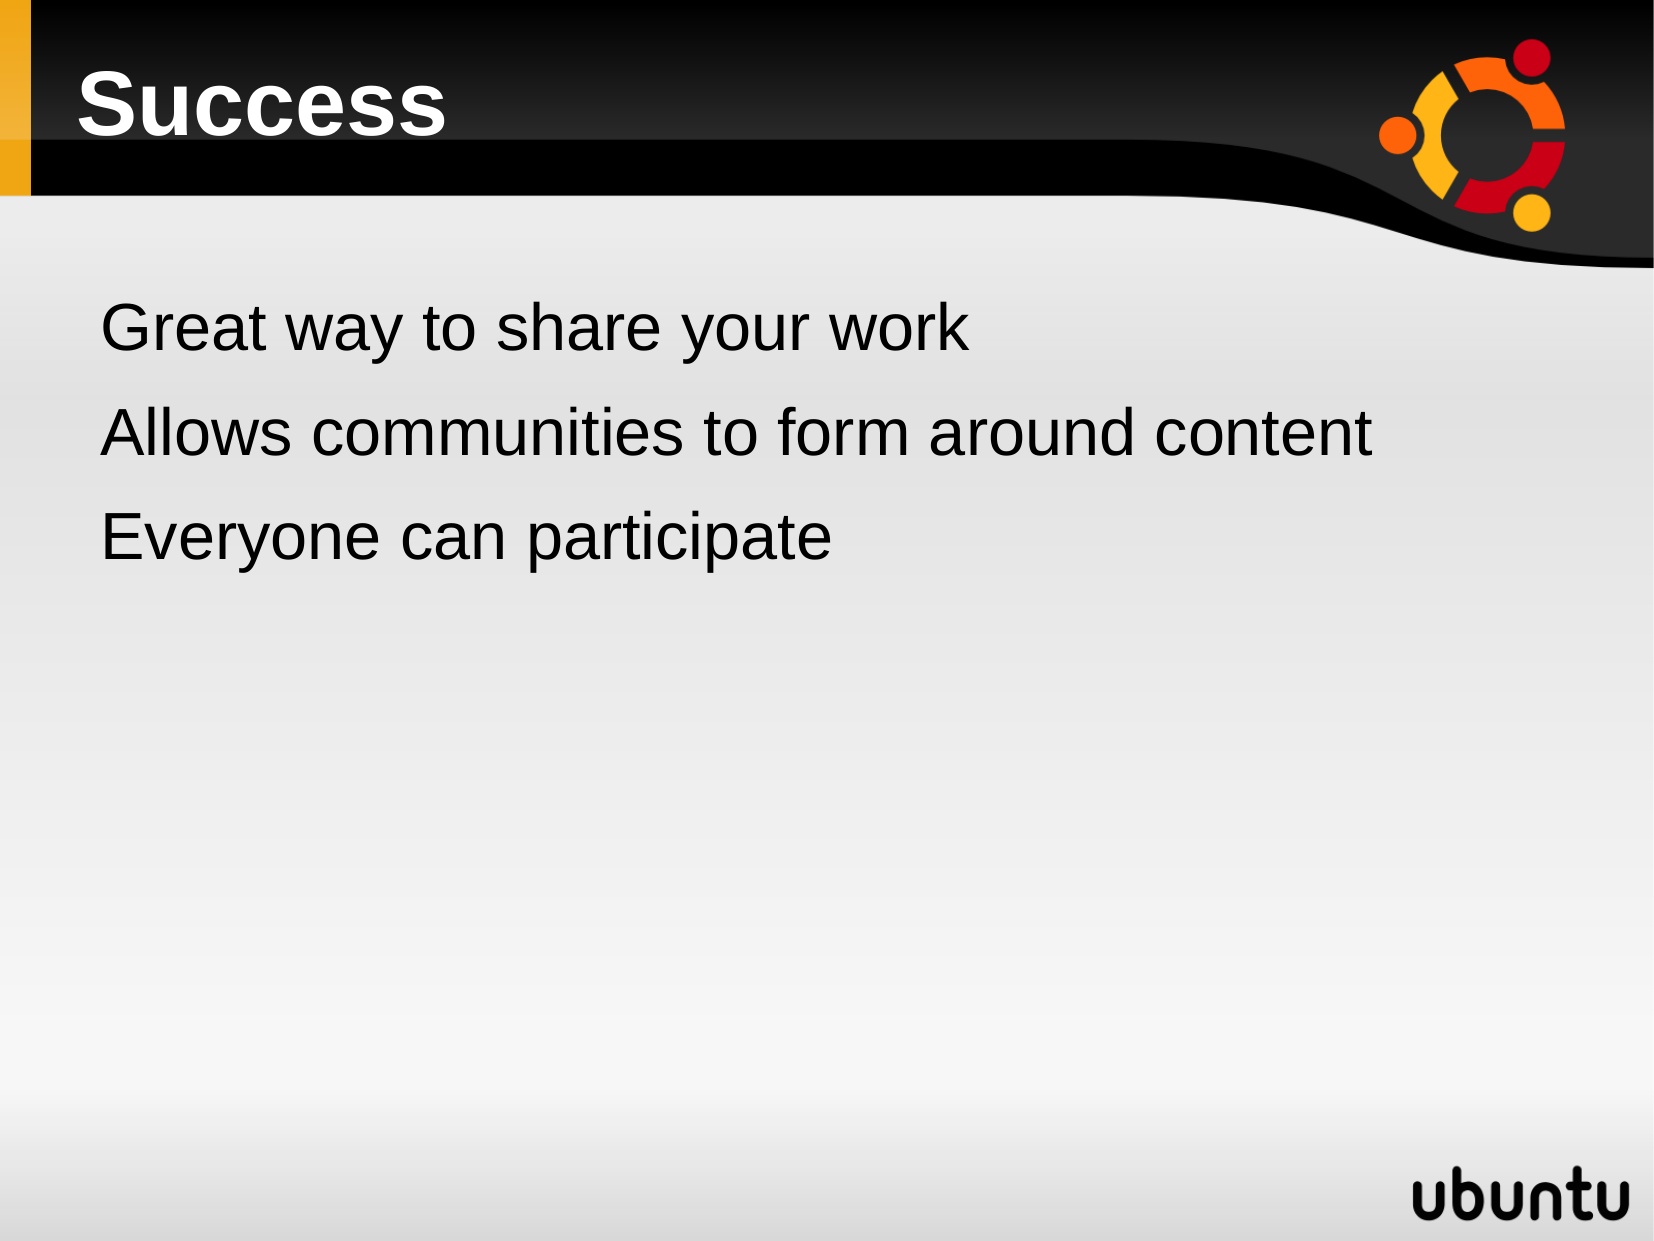

# Success
Great way to share your work
Allows communities to form around content
Everyone can participate